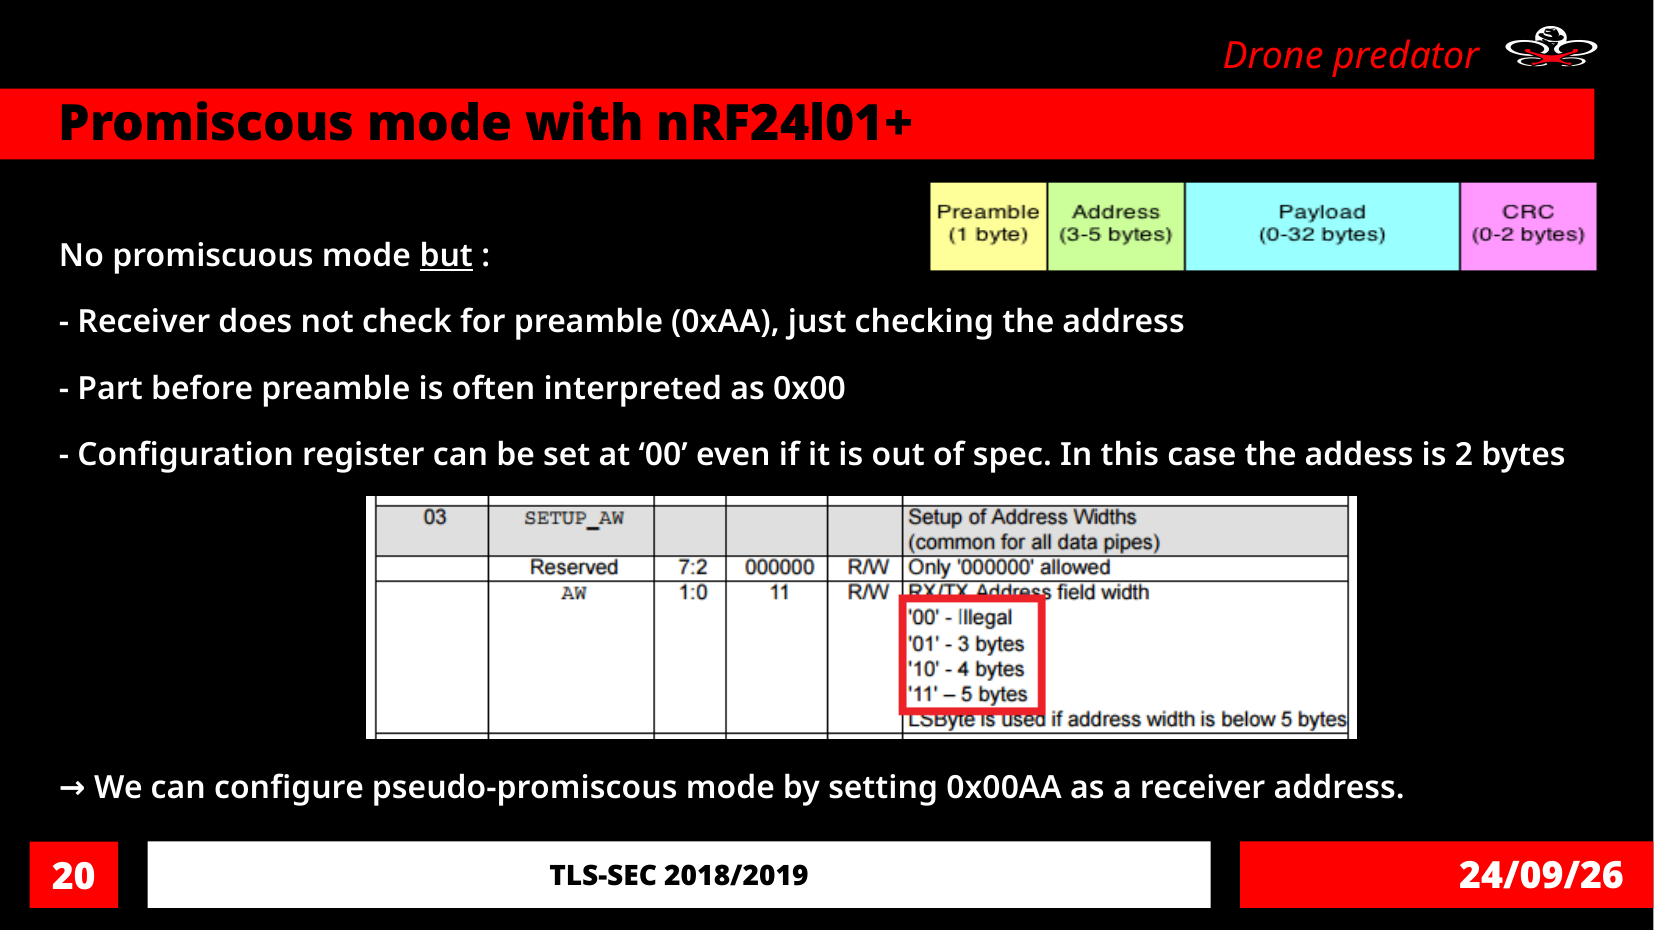

# Promiscous mode with nRF24l01+
No promiscuous mode but :
- Receiver does not check for preamble (0xAA), just checking the address
- Part before preamble is often interpreted as 0x00
- Configuration register can be set at ‘00’ even if it is out of spec. In this case the addess is 2 bytes
→ We can configure pseudo-promiscous mode by setting 0x00AA as a receiver address.
20